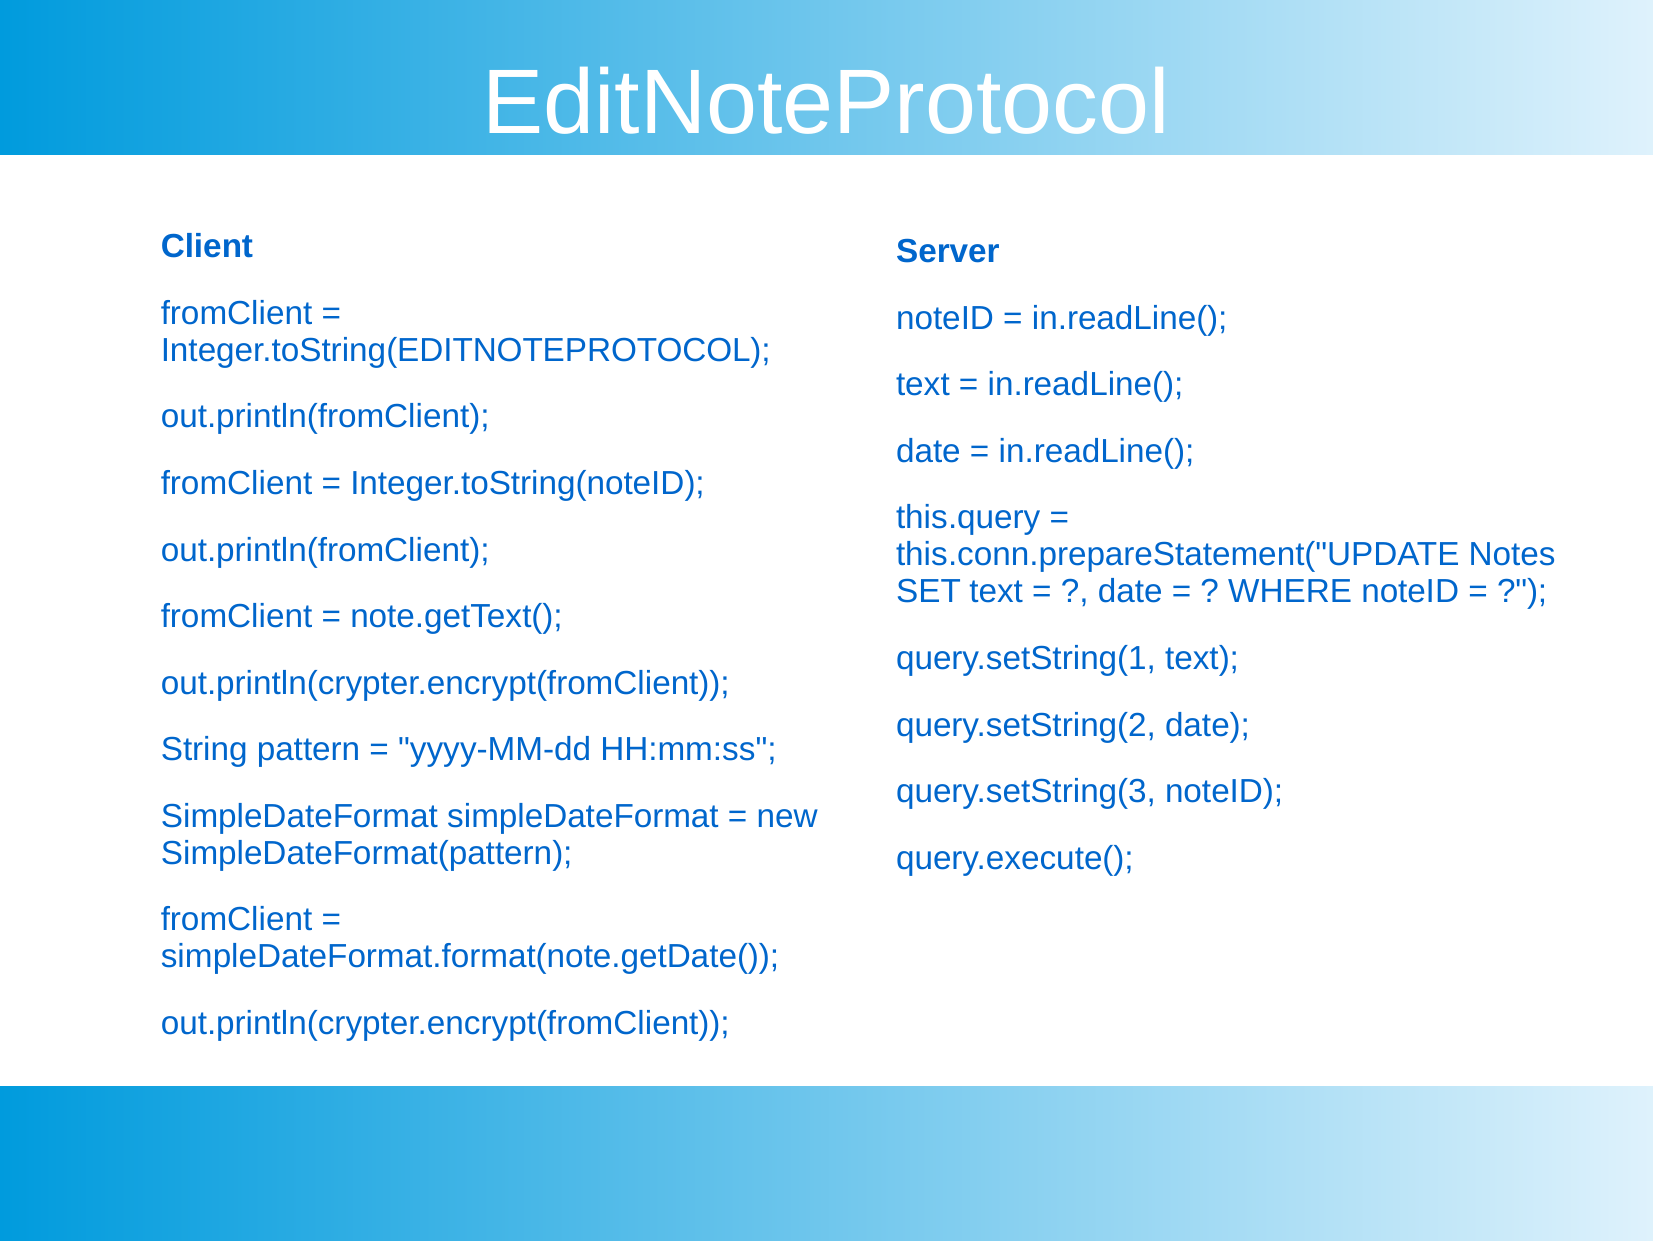

# EditNoteProtocol
Client
fromClient = Integer.toString(EDITNOTEPROTOCOL);
out.println(fromClient);
fromClient = Integer.toString(noteID);
out.println(fromClient);
fromClient = note.getText();
out.println(crypter.encrypt(fromClient));
String pattern = "yyyy-MM-dd HH:mm:ss";
SimpleDateFormat simpleDateFormat = new SimpleDateFormat(pattern);
fromClient = simpleDateFormat.format(note.getDate());
out.println(crypter.encrypt(fromClient));
Server
noteID = in.readLine();
text = in.readLine();
date = in.readLine();
this.query = this.conn.prepareStatement("UPDATE Notes SET text = ?, date = ? WHERE noteID = ?");
query.setString(1, text);
query.setString(2, date);
query.setString(3, noteID);
query.execute();